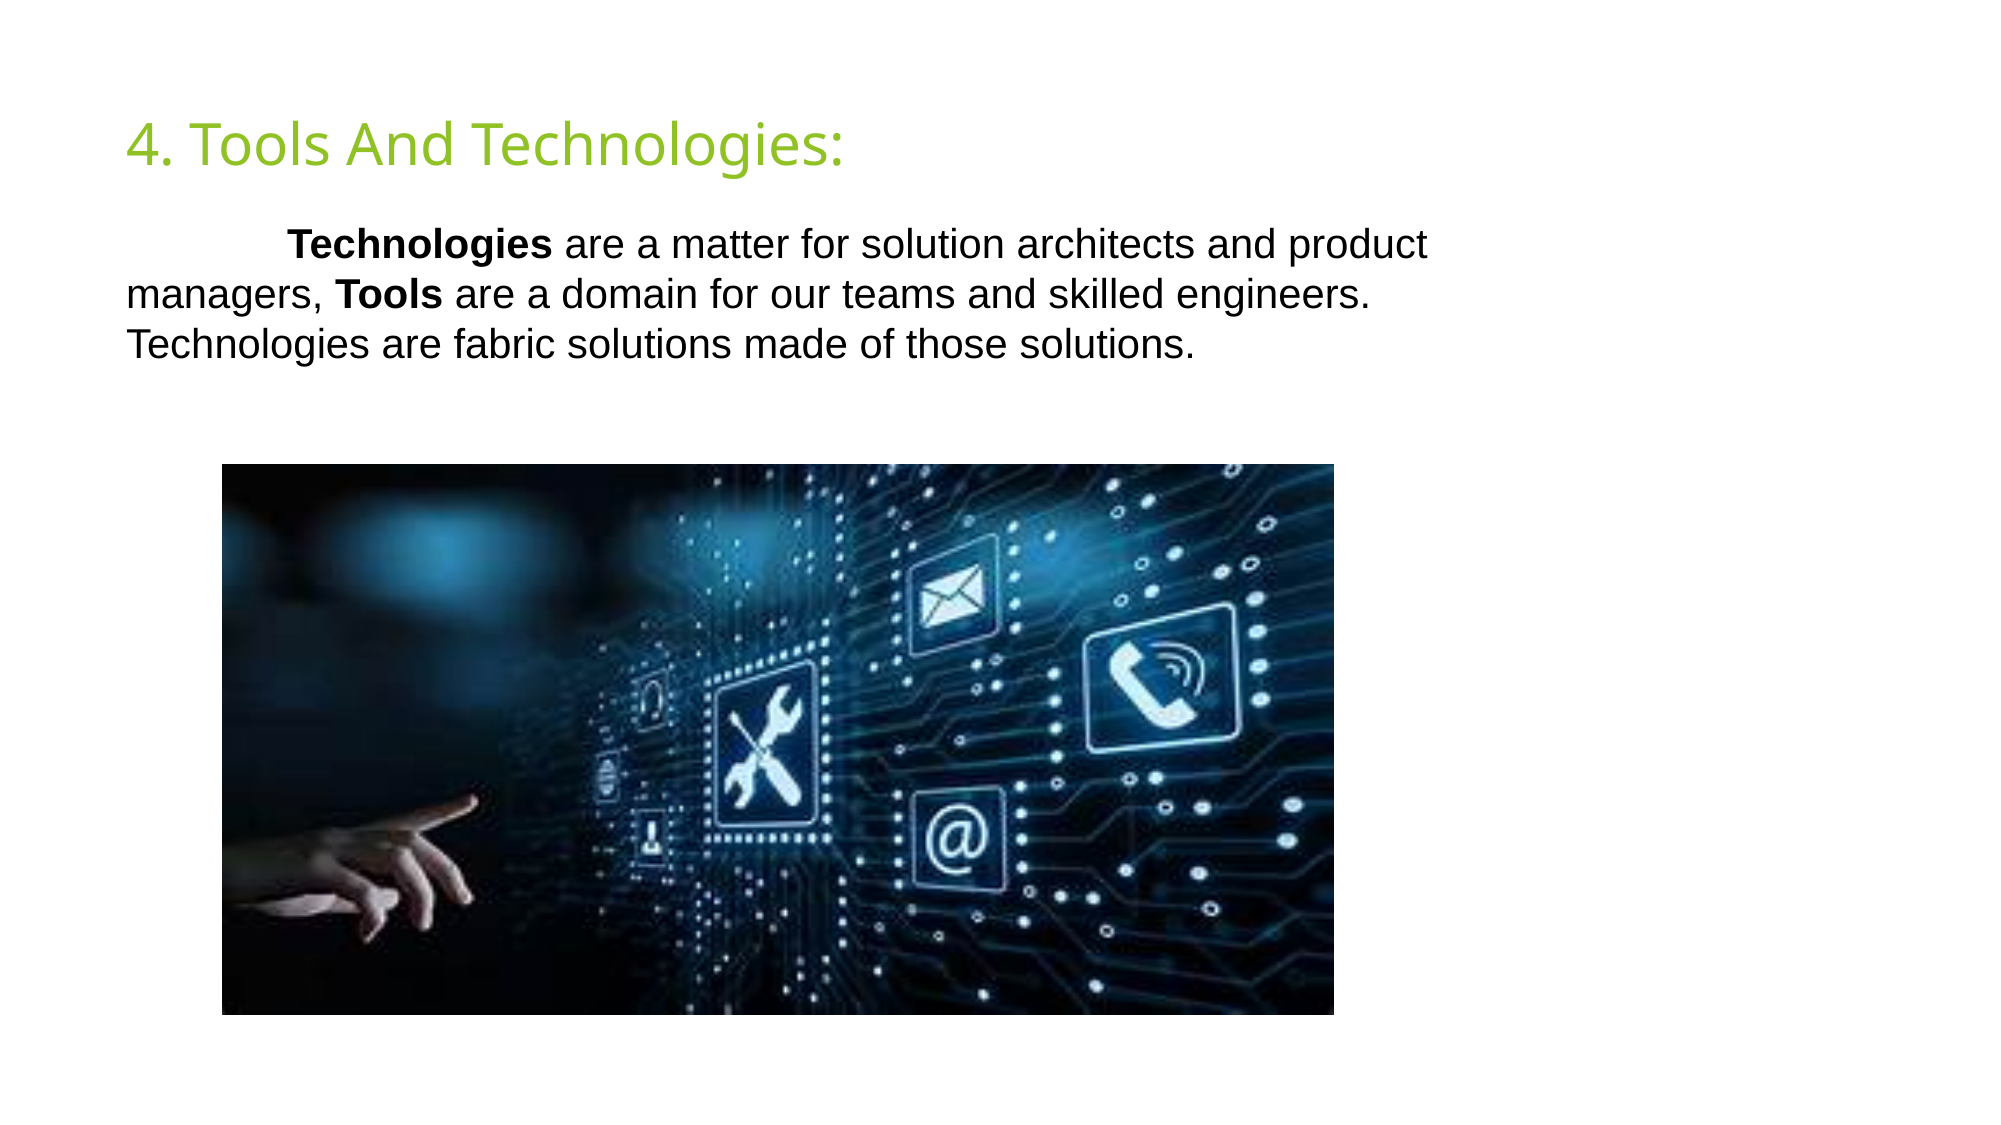

# 4. Tools And Technologies:
 Technologies are a matter for solution architects and product managers, Tools are a domain for our teams and skilled engineers. Technologies are fabric solutions made of those solutions.